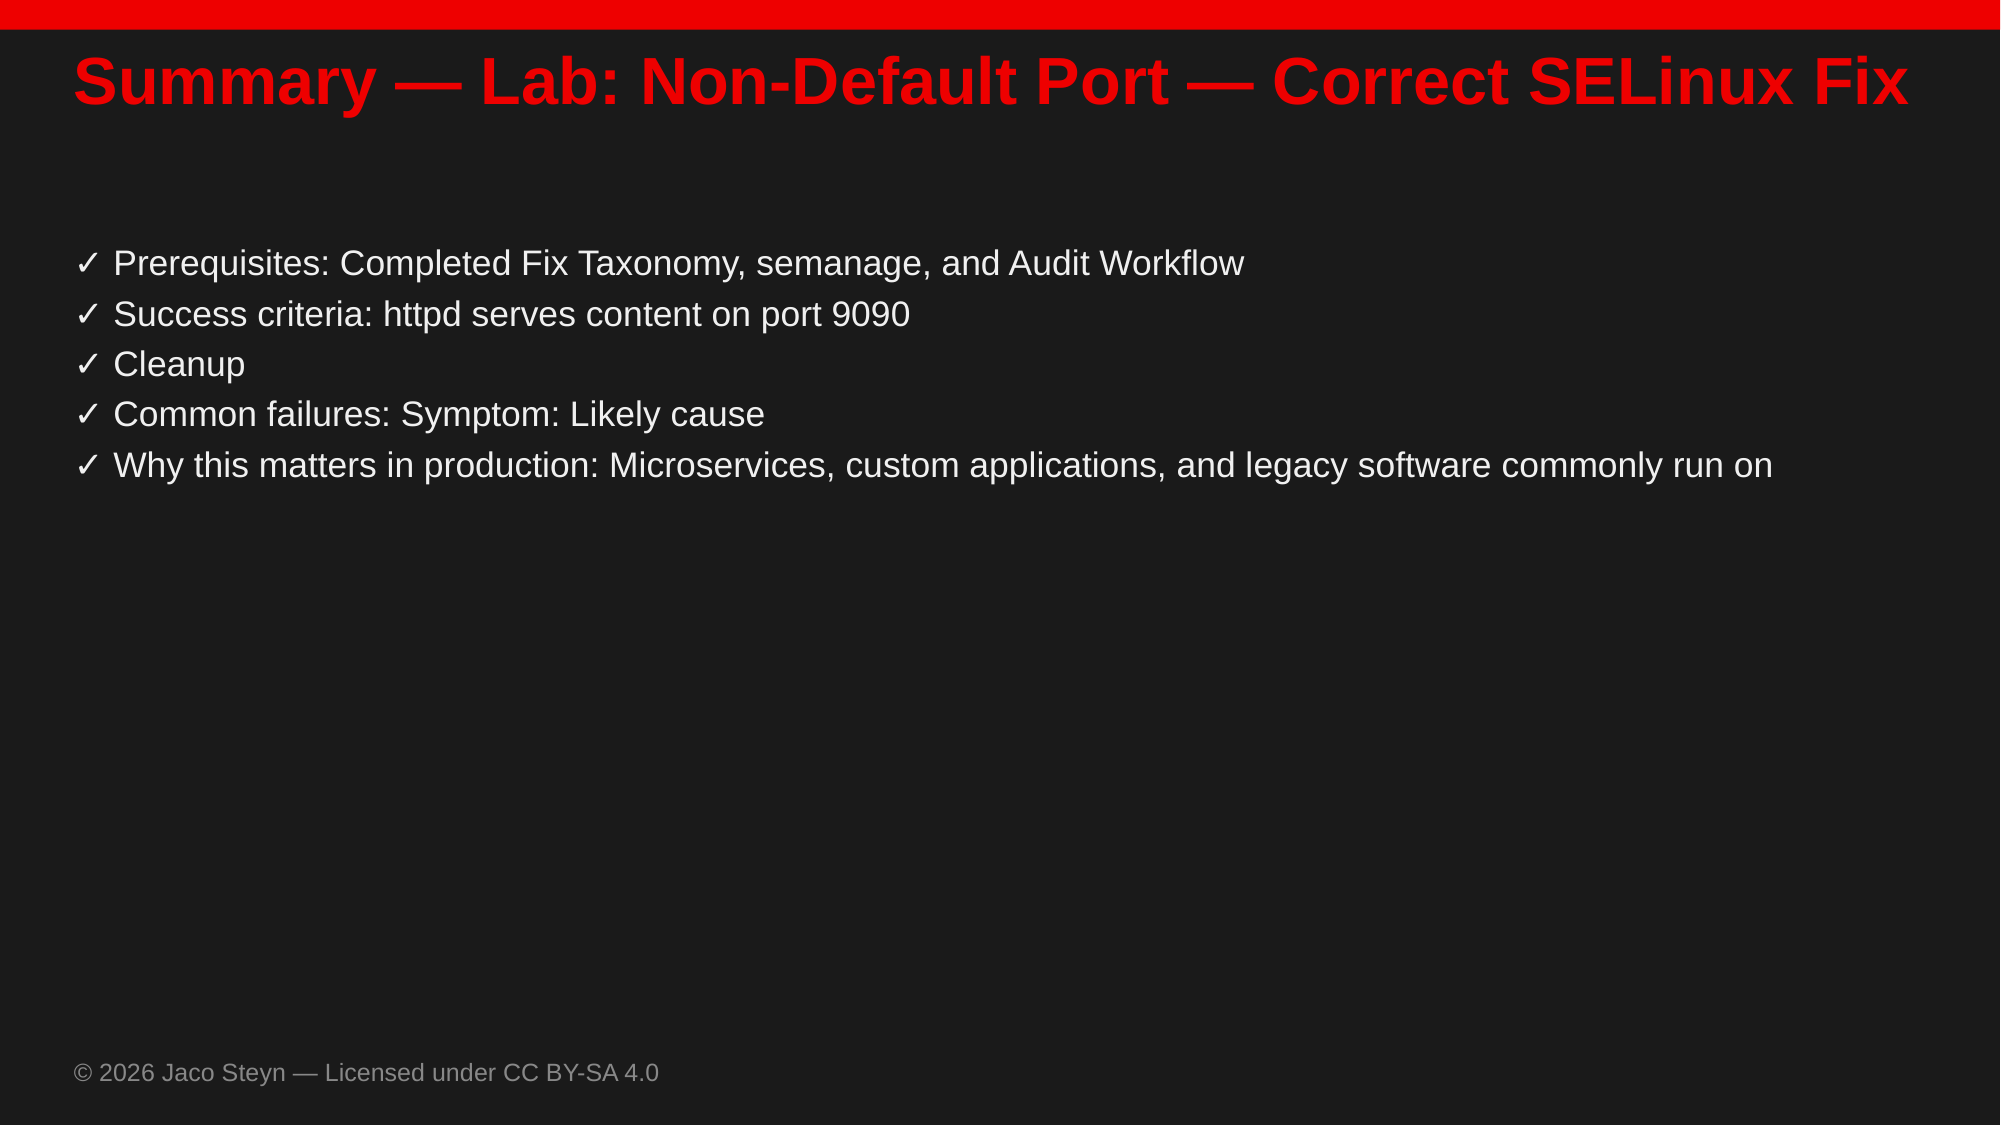

Summary — Lab: Non-Default Port — Correct SELinux Fix
✓ Prerequisites: Completed Fix Taxonomy, semanage, and Audit Workflow
✓ Success criteria: httpd serves content on port 9090
✓ Cleanup
✓ Common failures: Symptom: Likely cause
✓ Why this matters in production: Microservices, custom applications, and legacy software commonly run on
© 2026 Jaco Steyn — Licensed under CC BY-SA 4.0